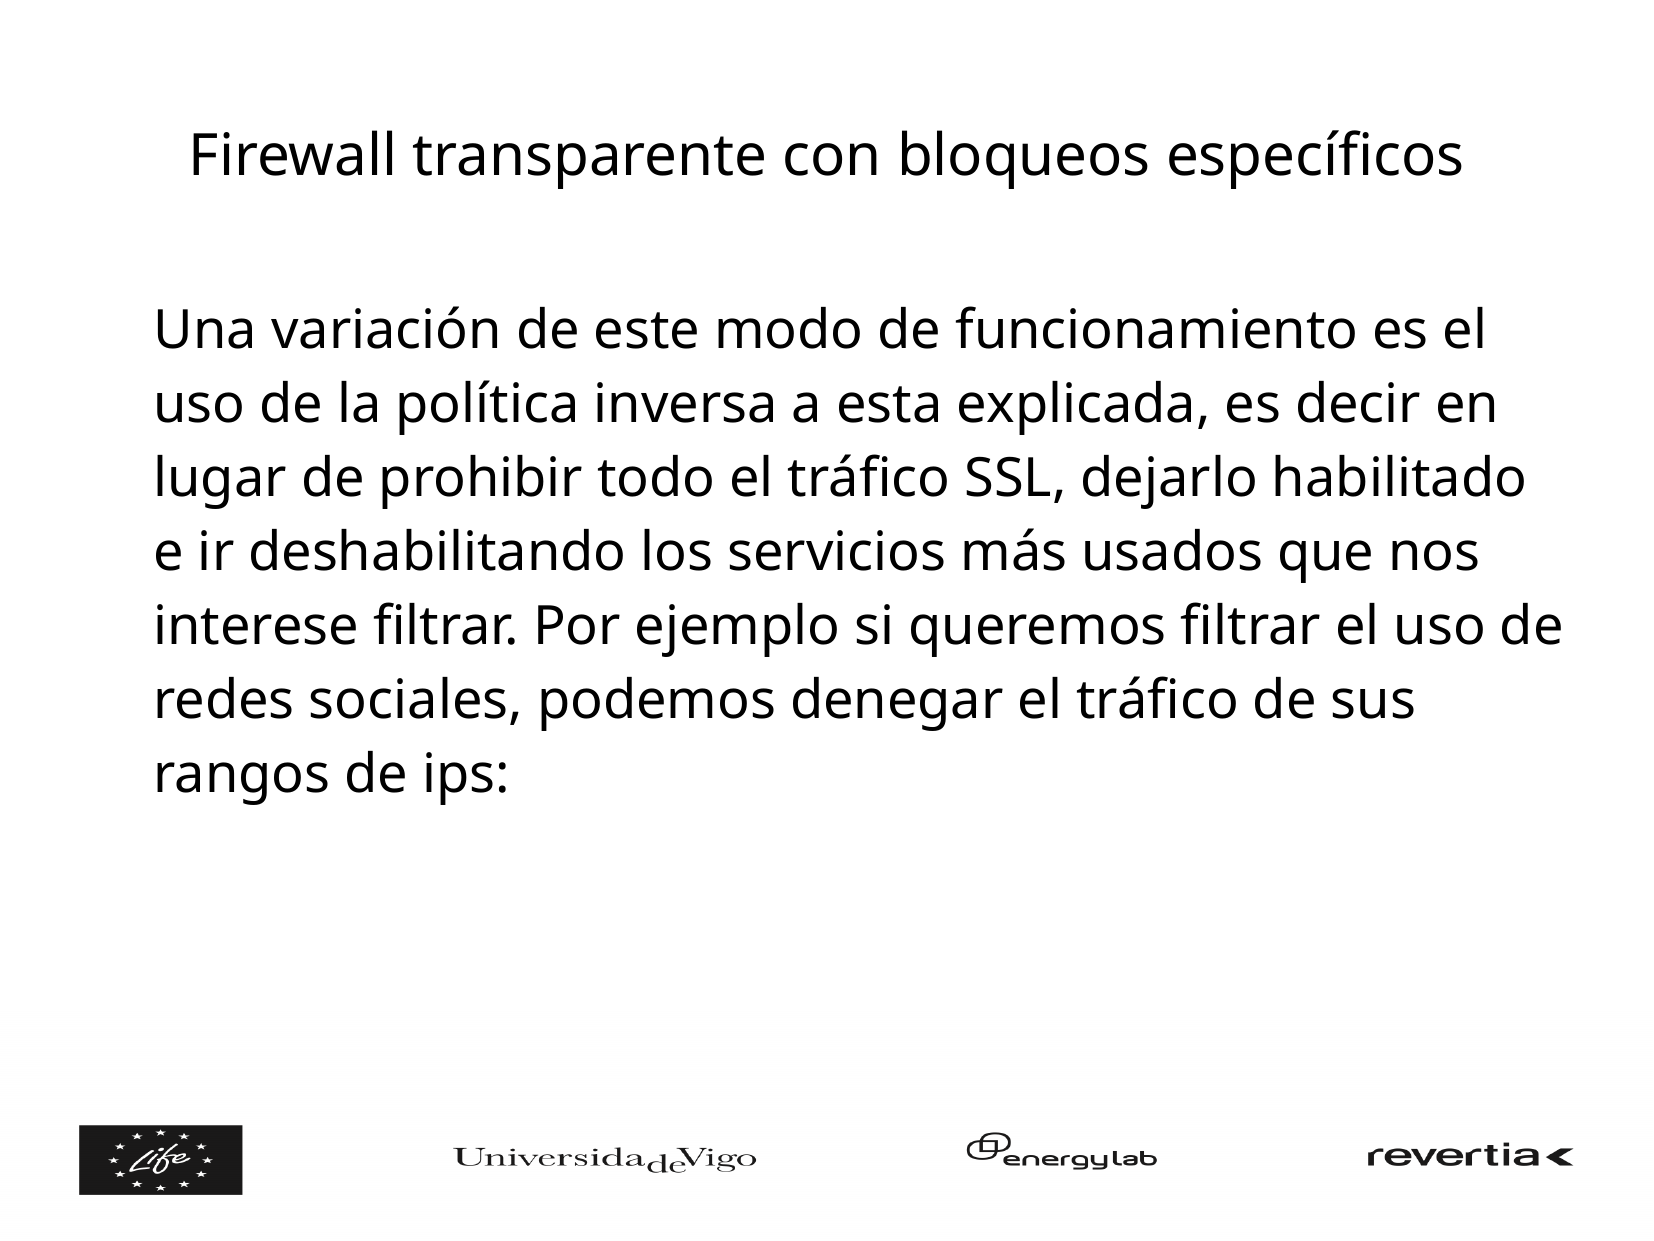

# Firewall transparente con bloqueos específicos
Una variación de este modo de funcionamiento es el uso de la política inversa a esta explicada, es decir en lugar de prohibir todo el tráfico SSL, dejarlo habilitado e ir deshabilitando los servicios más usados que nos interese filtrar. Por ejemplo si queremos filtrar el uso de redes sociales, podemos denegar el tráfico de sus rangos de ips: